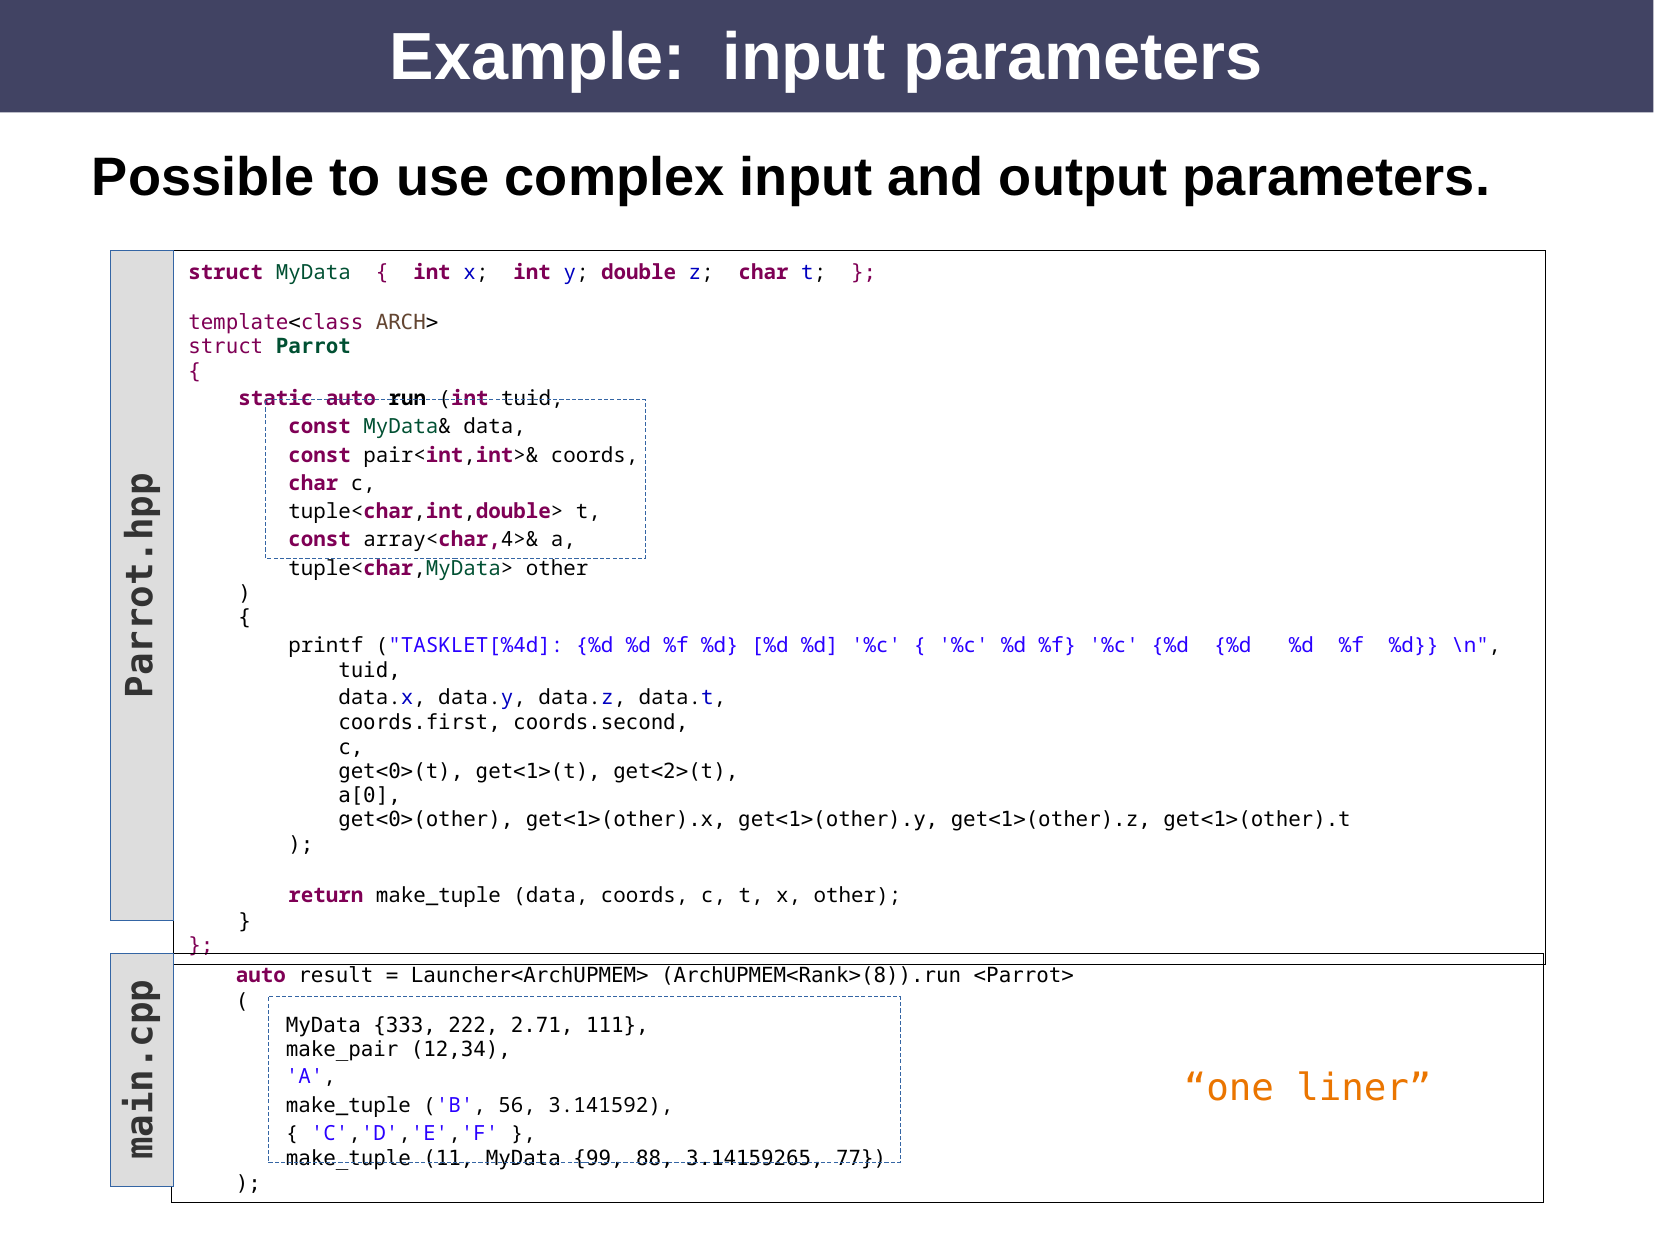

Example: input parameters
Possible to use complex input and output parameters.
struct MyData { int x; int y; double z; char t; };
template<class ARCH>
struct Parrot
{
 static auto run (int tuid,
 const MyData& data,
 const pair<int,int>& coords,
 char c,
 tuple<char,int,double> t,
 const array<char,4>& a,
 tuple<char,MyData> other
 )
 {
 printf ("TASKLET[%4d]: {%d %d %f %d} [%d %d] '%c' { '%c' %d %f} '%c' {%d {%d %d %f %d}} \n",
 tuid,
 data.x, data.y, data.z, data.t,
 coords.first, coords.second,
 c,
 get<0>(t), get<1>(t), get<2>(t),
 a[0],
 get<0>(other), get<1>(other).x, get<1>(other).y, get<1>(other).z, get<1>(other).t
 );
 return make_tuple (data, coords, c, t, x, other);
 }
};
Parrot.hpp
 auto result = Launcher<ArchUPMEM> (ArchUPMEM<Rank>(8)).run <Parrot>
 (
 MyData {333, 222, 2.71, 111},
 make_pair (12,34),
 'A',
 make_tuple ('B', 56, 3.141592),
 { 'C','D','E','F' },
 make_tuple (11, MyData {99, 88, 3.14159265, 77})
 );
“one liner”
main.cpp